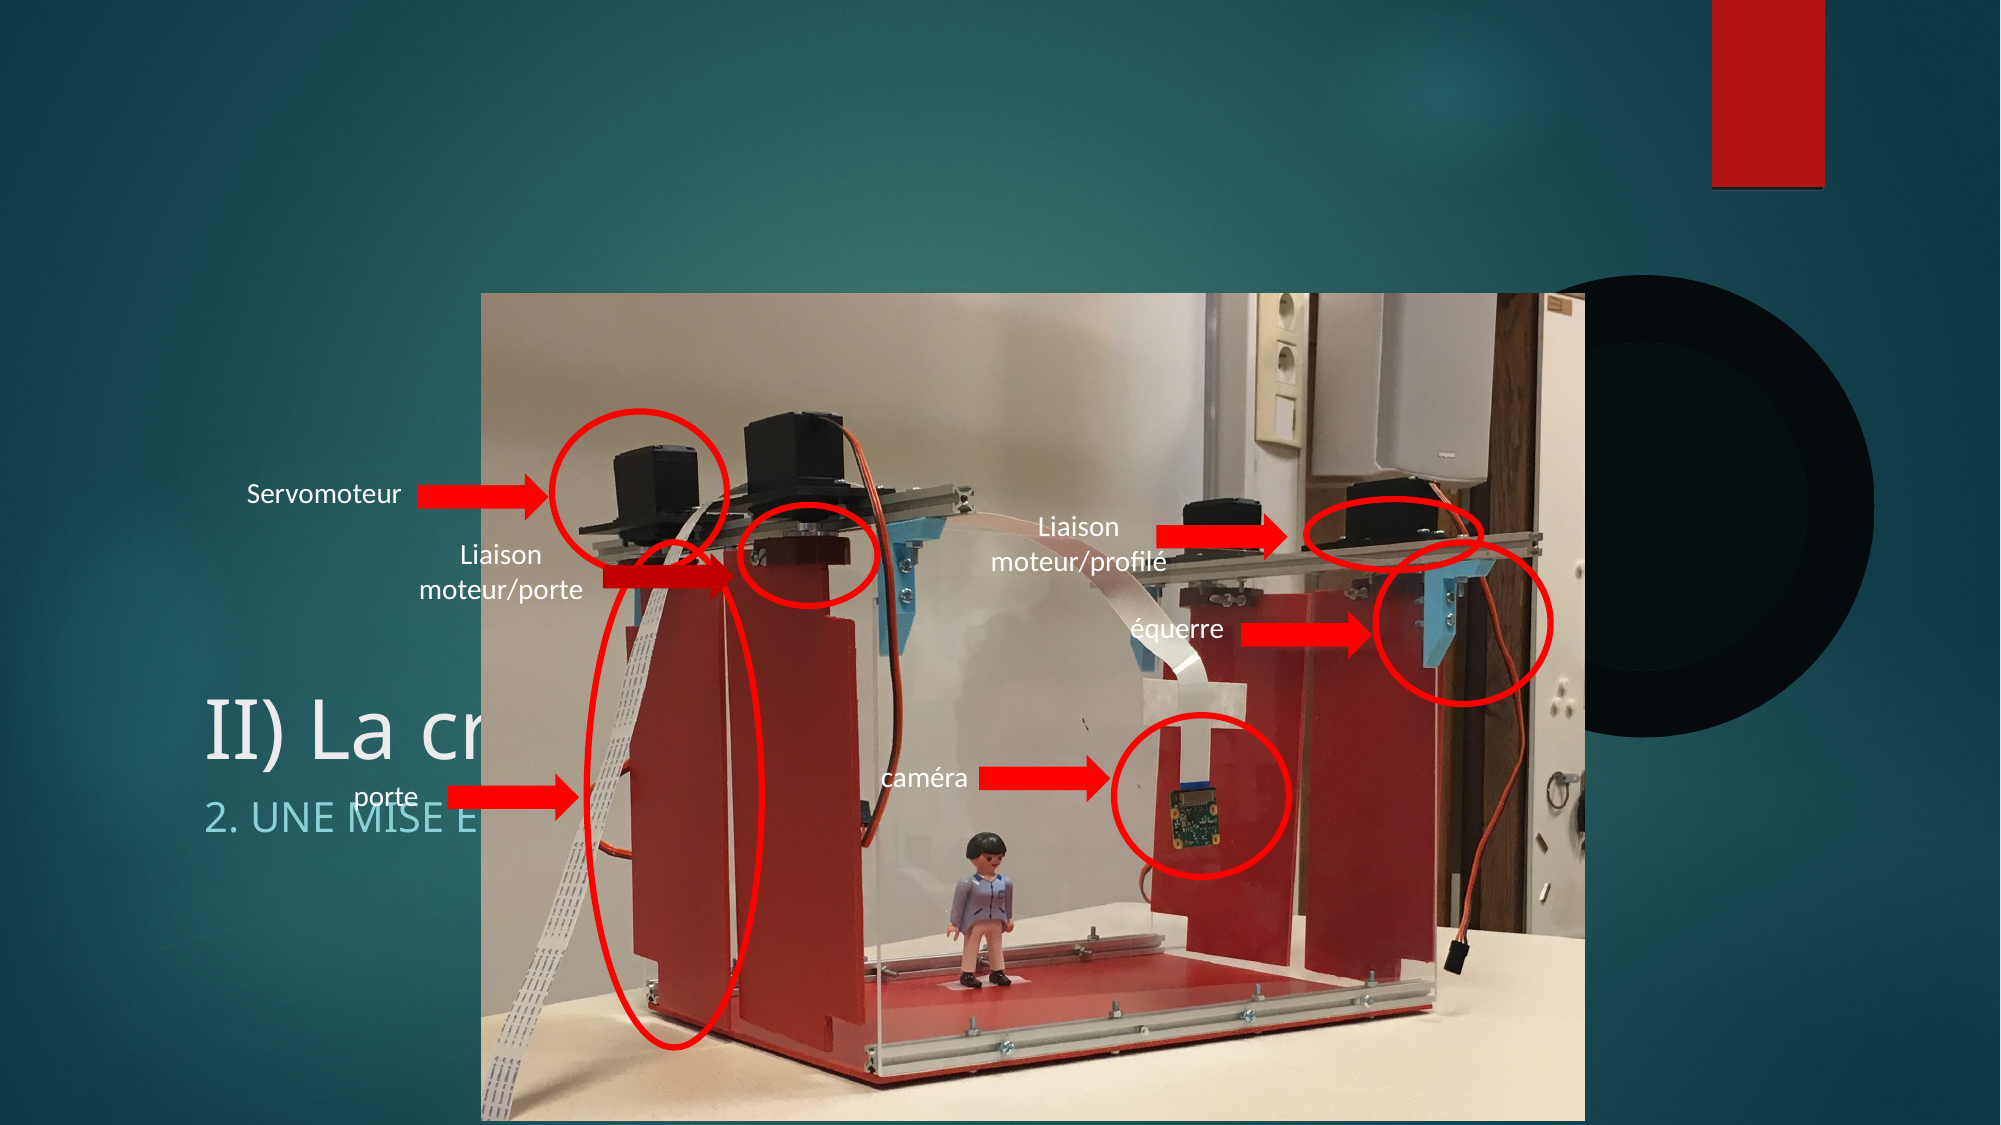

Servomoteur
# II) La création de la maquette
Liaison moteur/profilé
Liaison moteur/porte
équerre
caméra
porte
2. Une mise en concret de la théorie